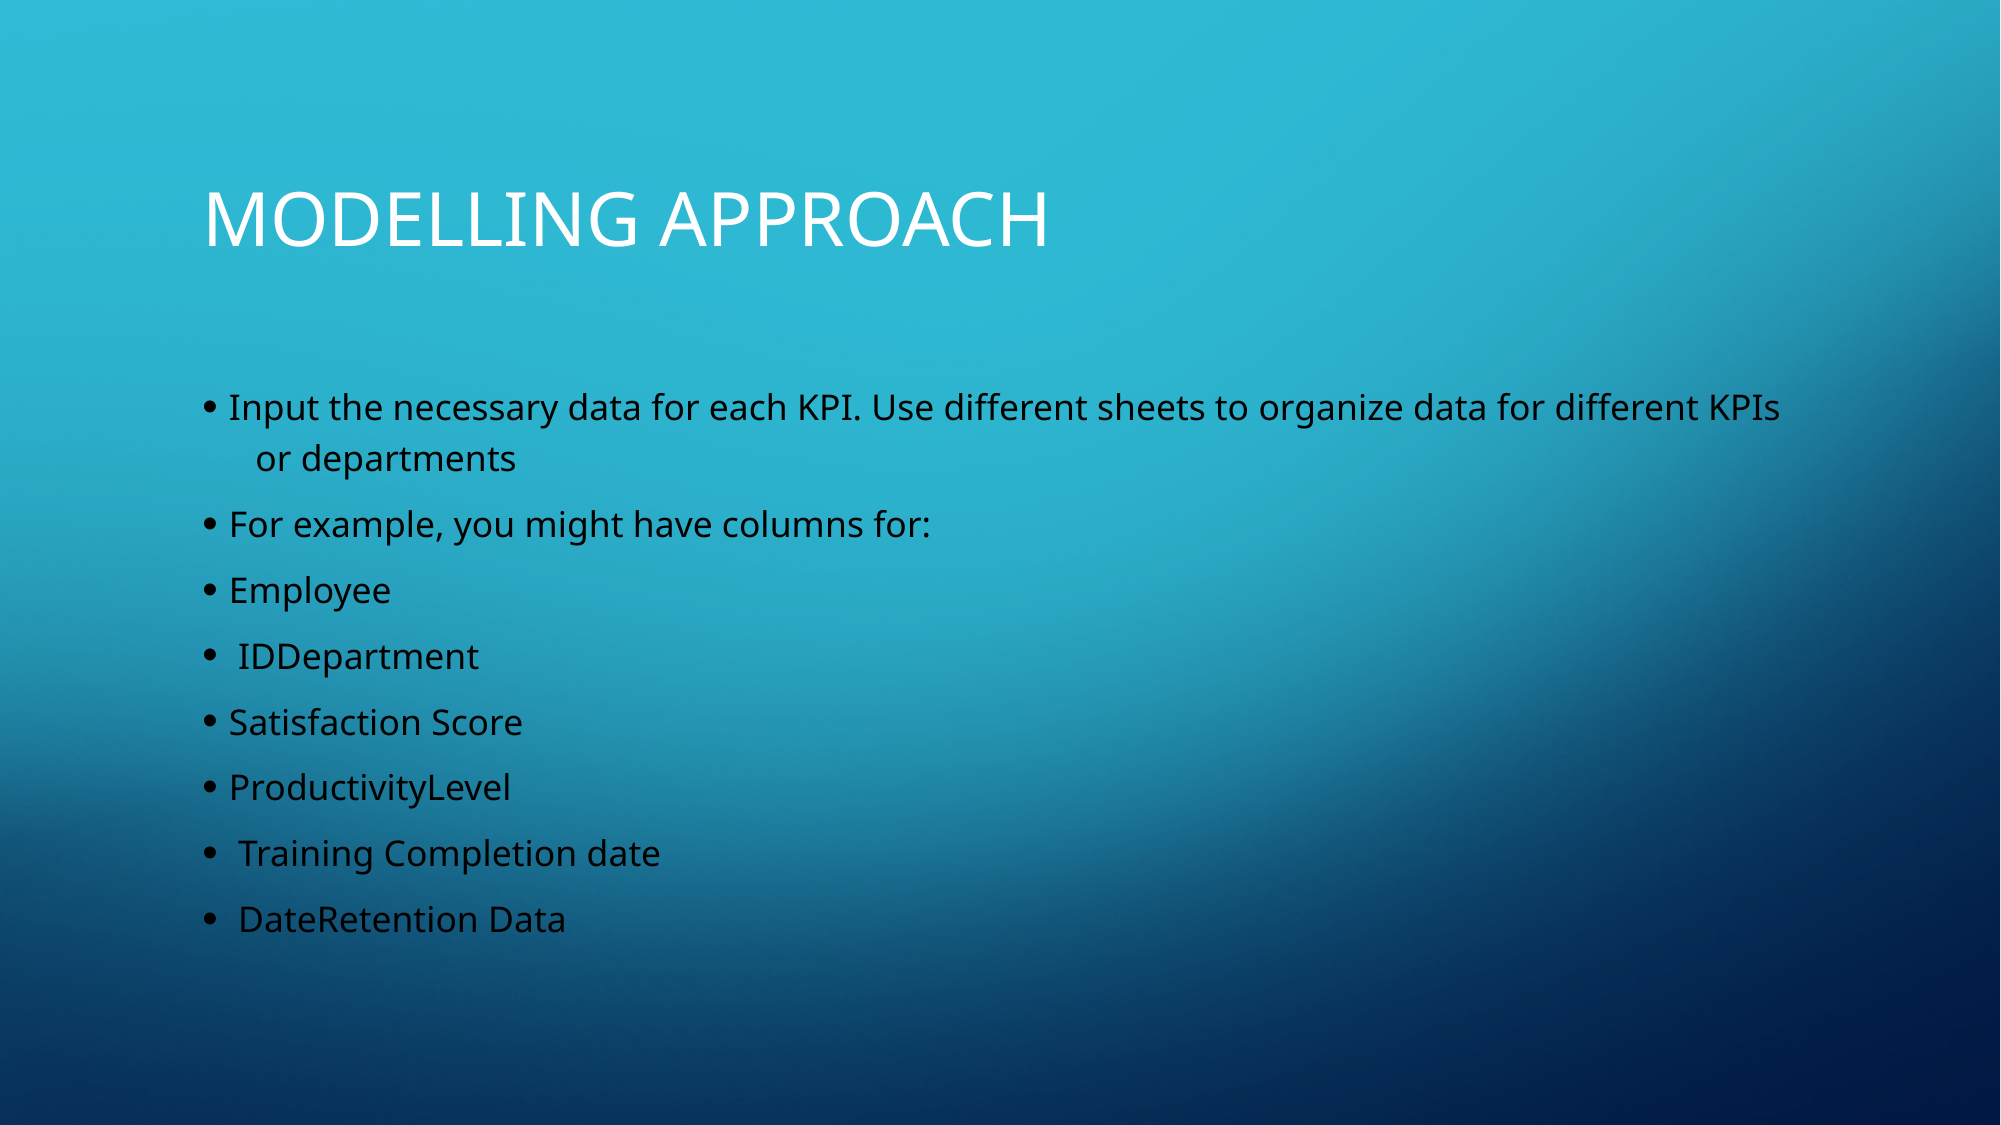

# MODELLING APPROACH
Input the necessary data for each KPI. Use different sheets to organize data for different KPIs or departments
For example, you might have columns for:
Employee
 IDDepartment
Satisfaction Score
ProductivityLevel
 Training Completion date
 DateRetention Data